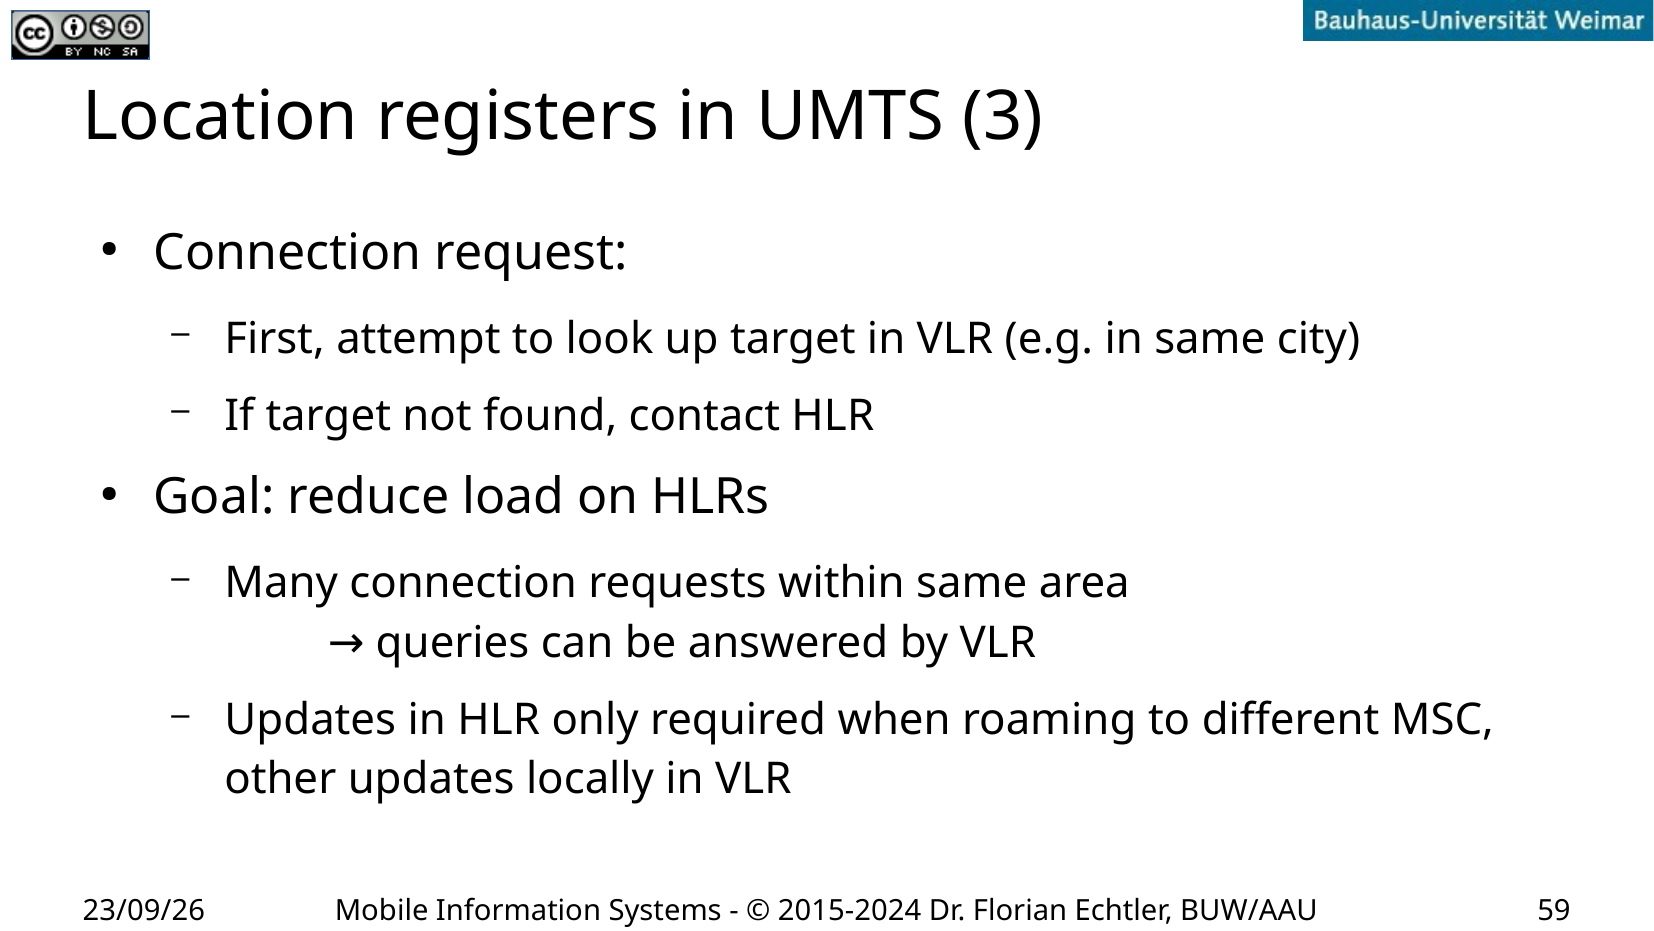

# Location registers in UMTS (3)
Connection request:
First, attempt to look up target in VLR (e.g. in same city)
If target not found, contact HLR
Goal: reduce load on HLRs
Many connection requests within same area → queries can be answered by VLR
Updates in HLR only required when roaming to different MSC, other updates locally in VLR
Mobile Information Systems - © 2015-2024 Dr. Florian Echtler, BUW/AAU
59